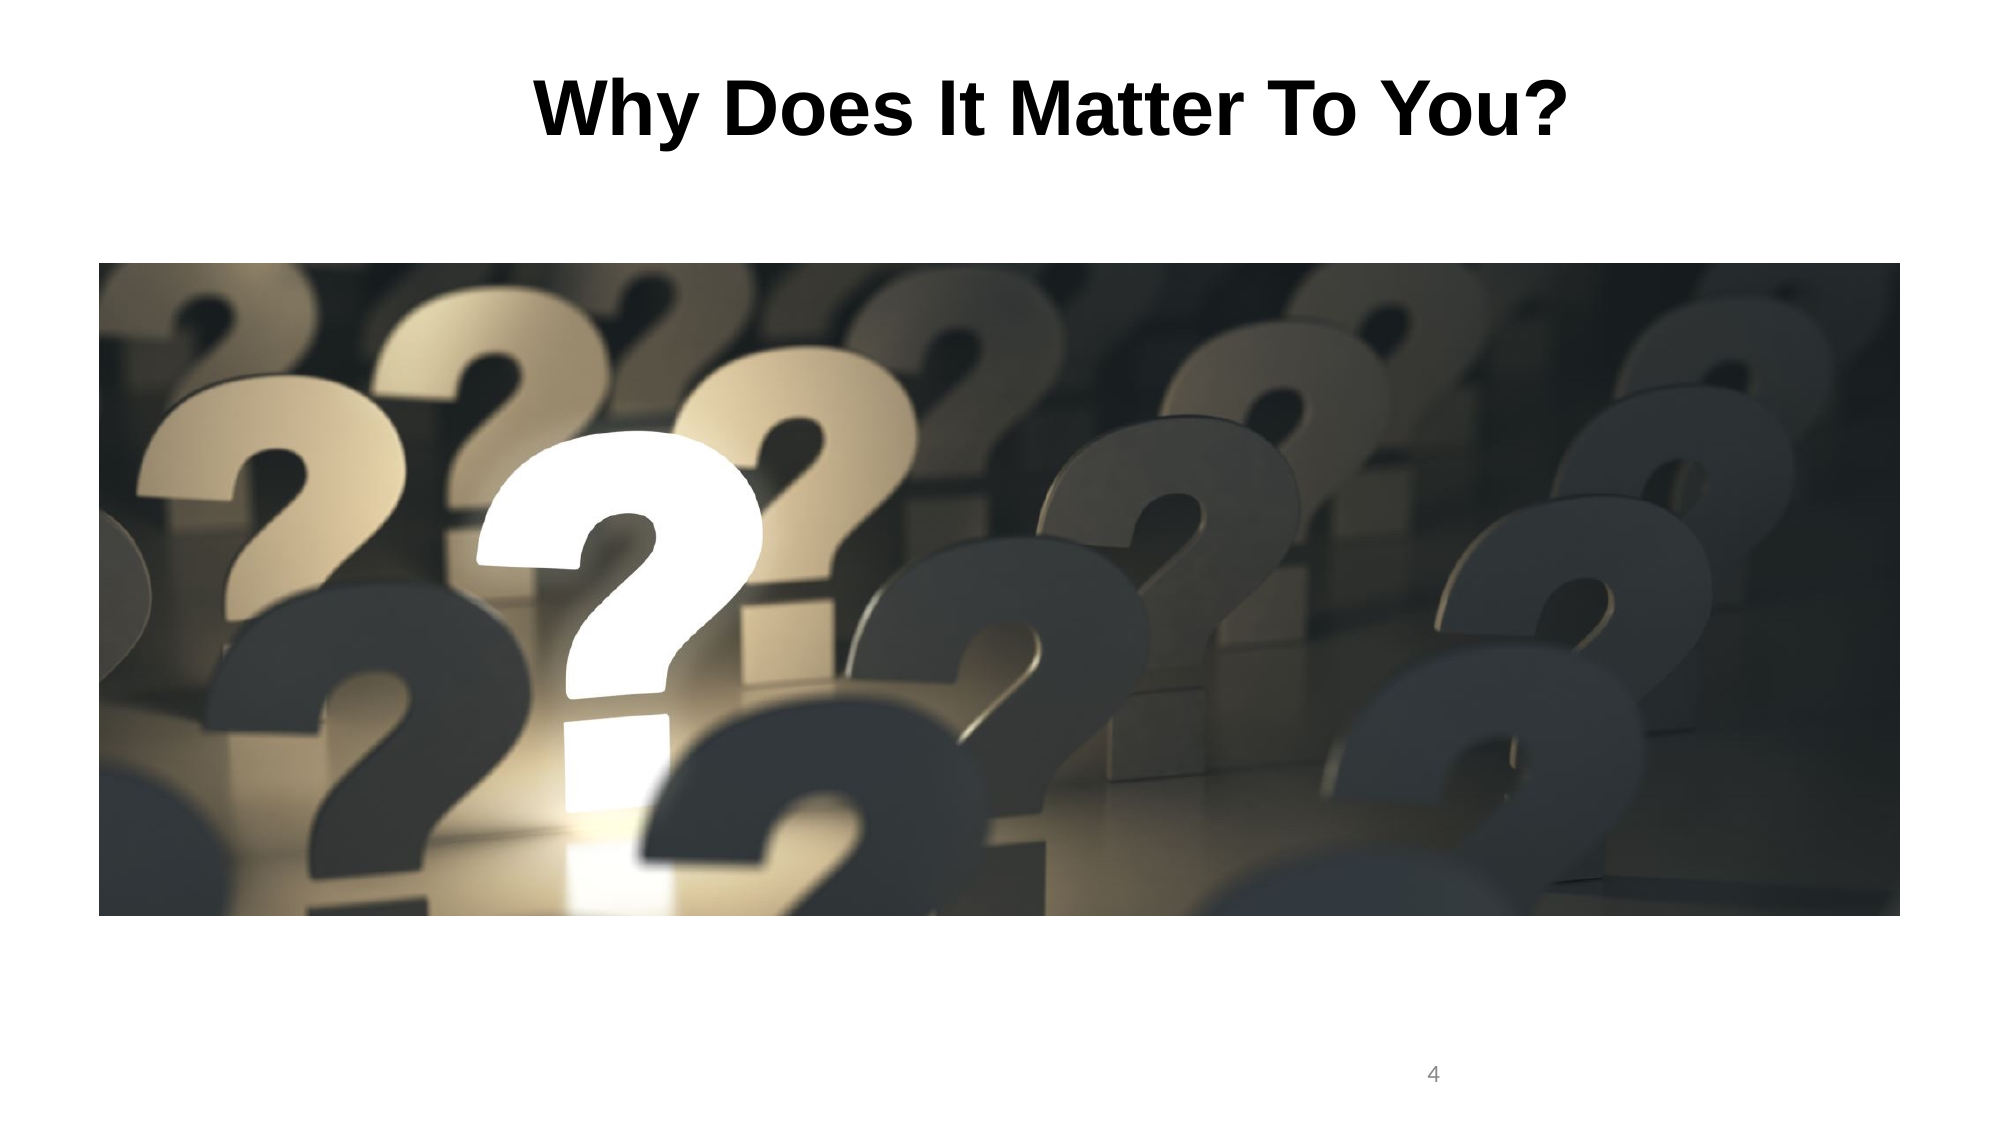

# Why Does It Matter To You?